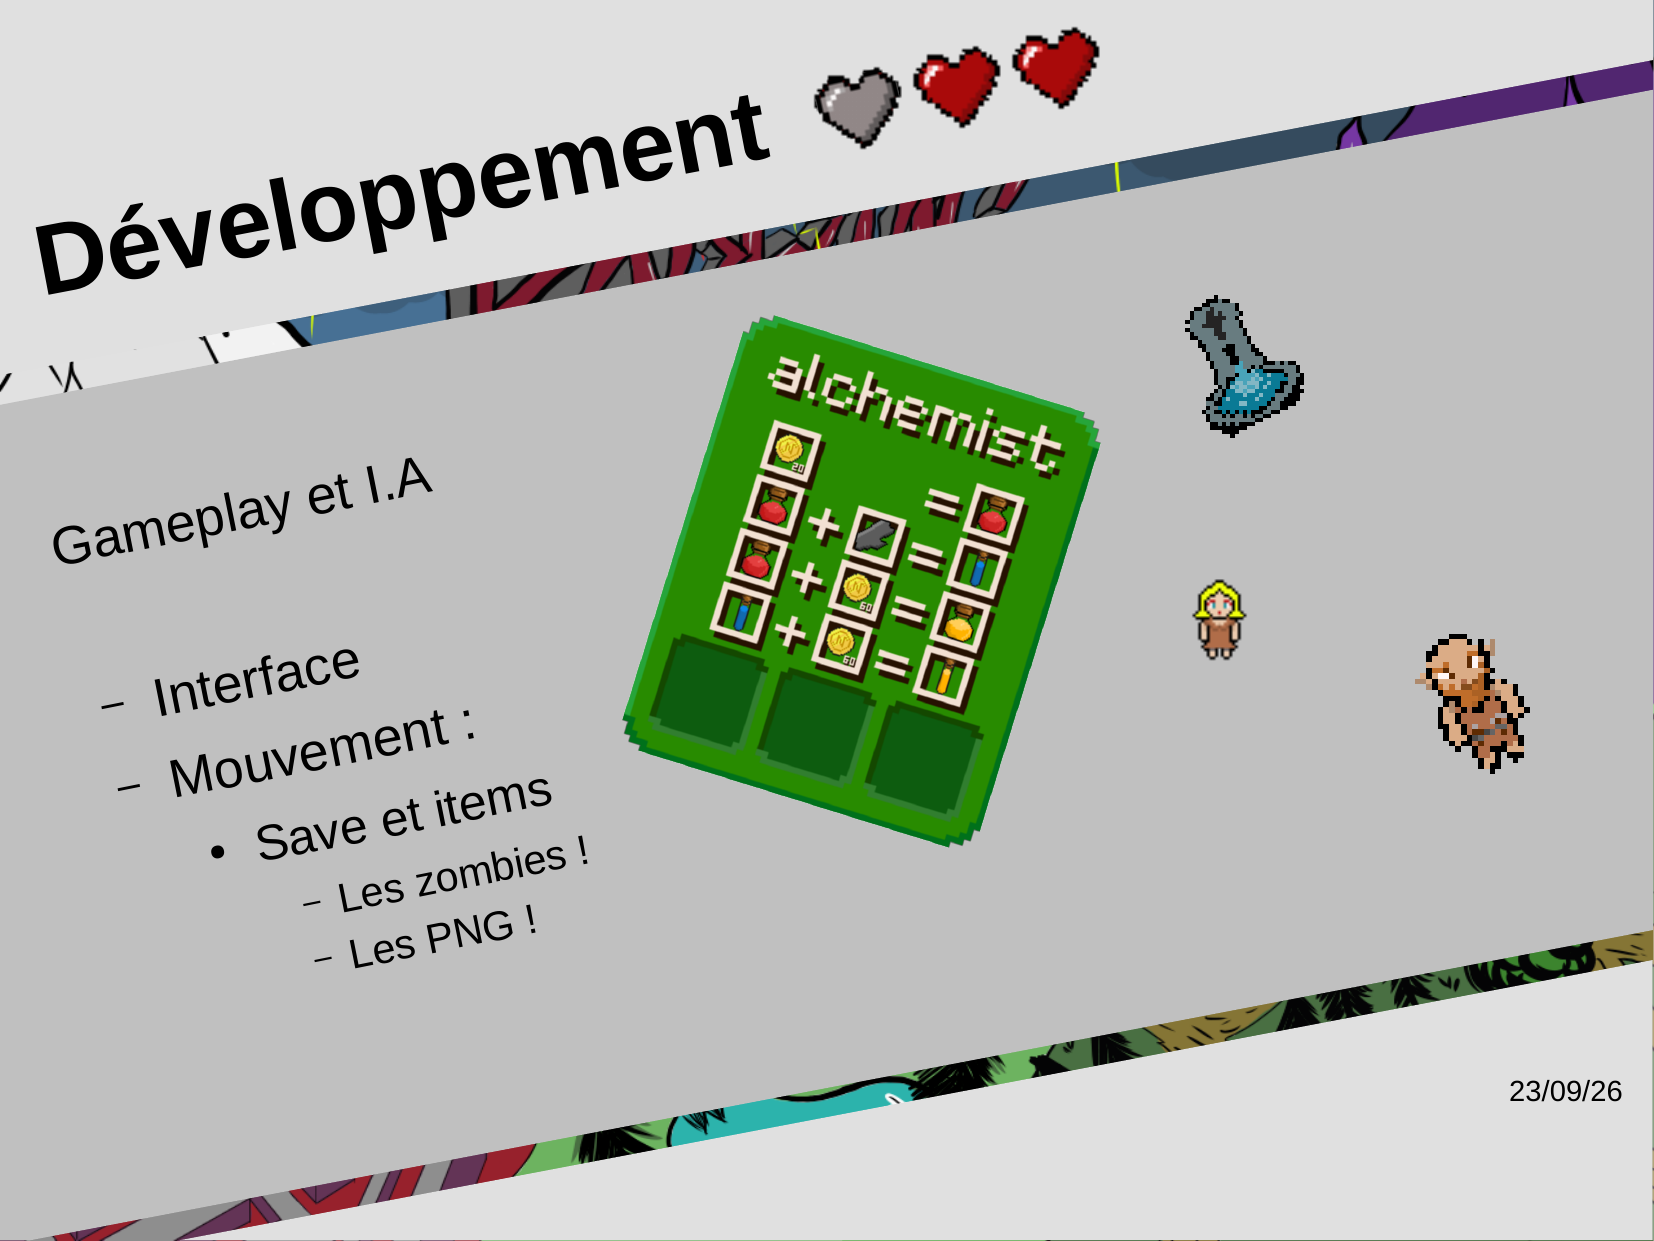

# Développement
Gameplay et I.A
Interface
Mouvement :
Save et items
Les zombies !
Les PNG !
5